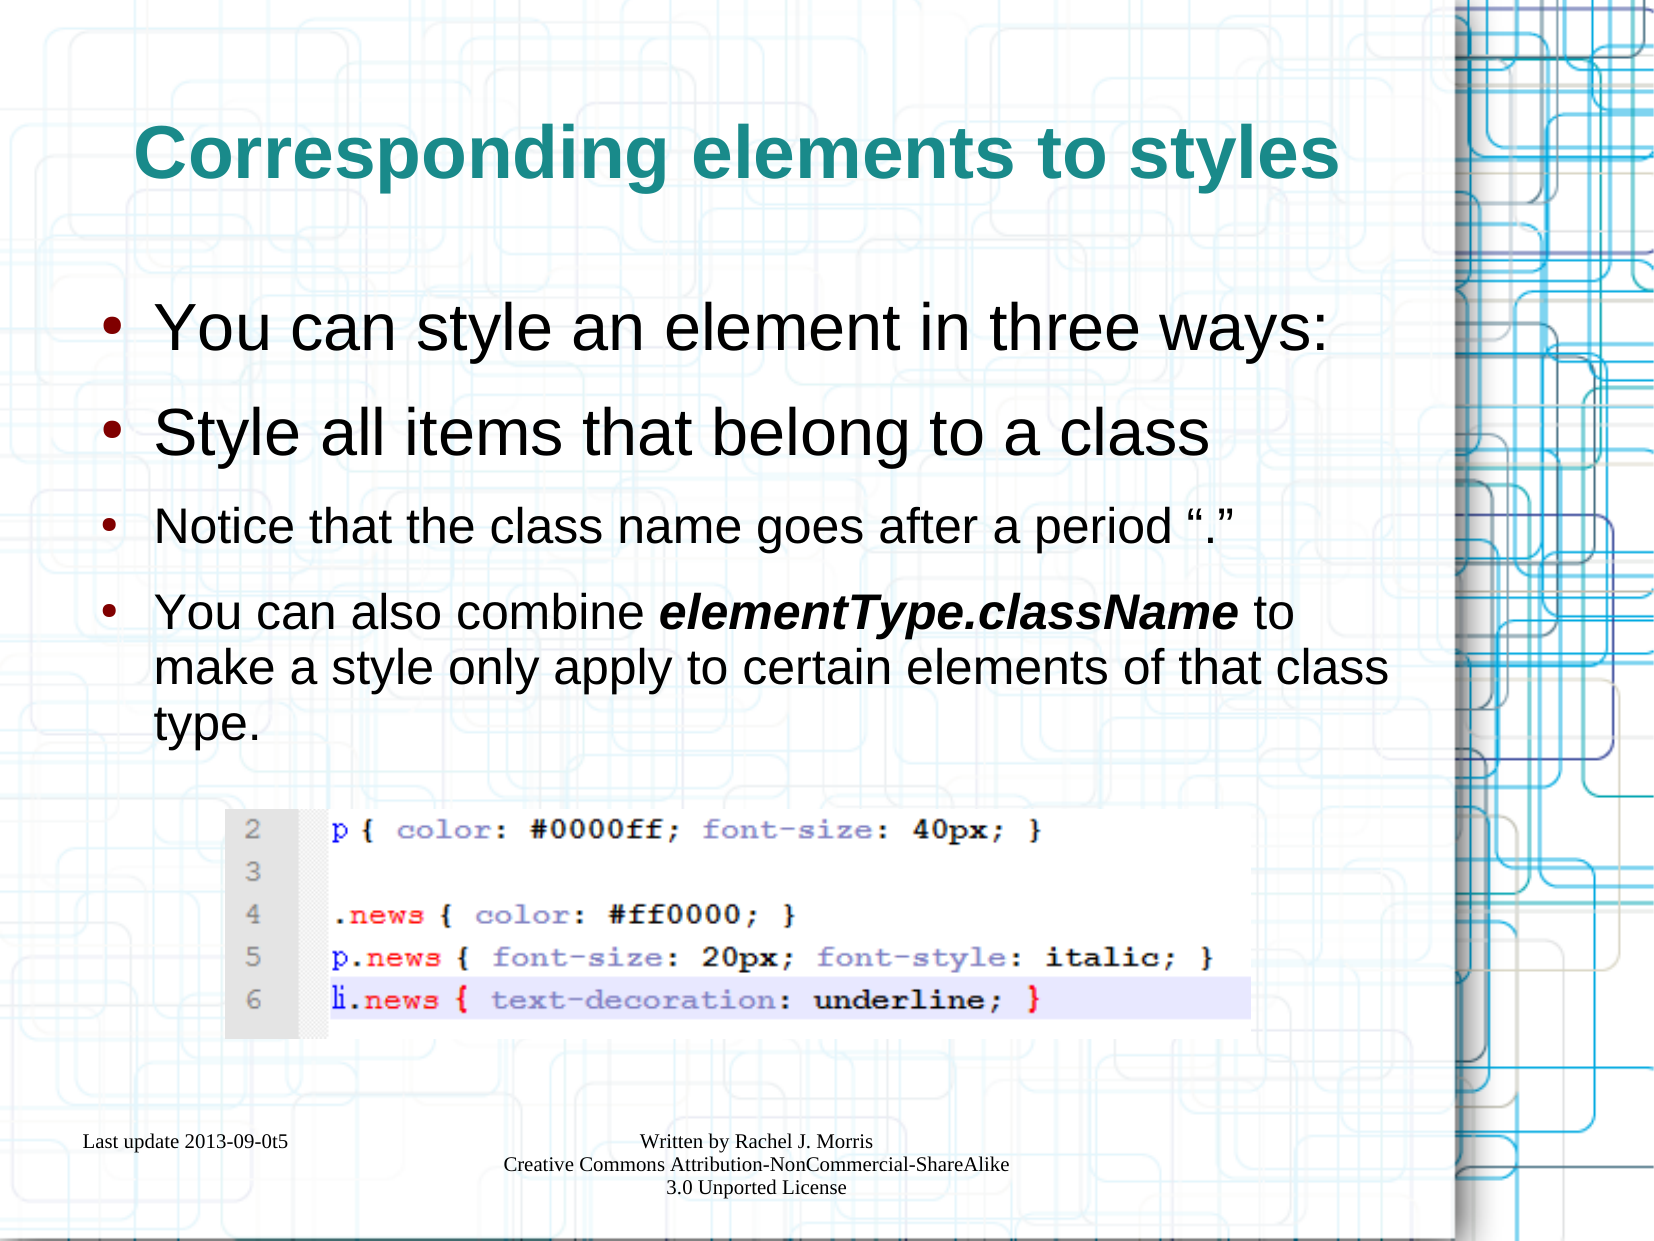

# Corresponding elements to styles
You can style an element in three ways:
Style all items that belong to a class
Notice that the class name goes after a period “.”
You can also combine elementType.className to make a style only apply to certain elements of that class type.